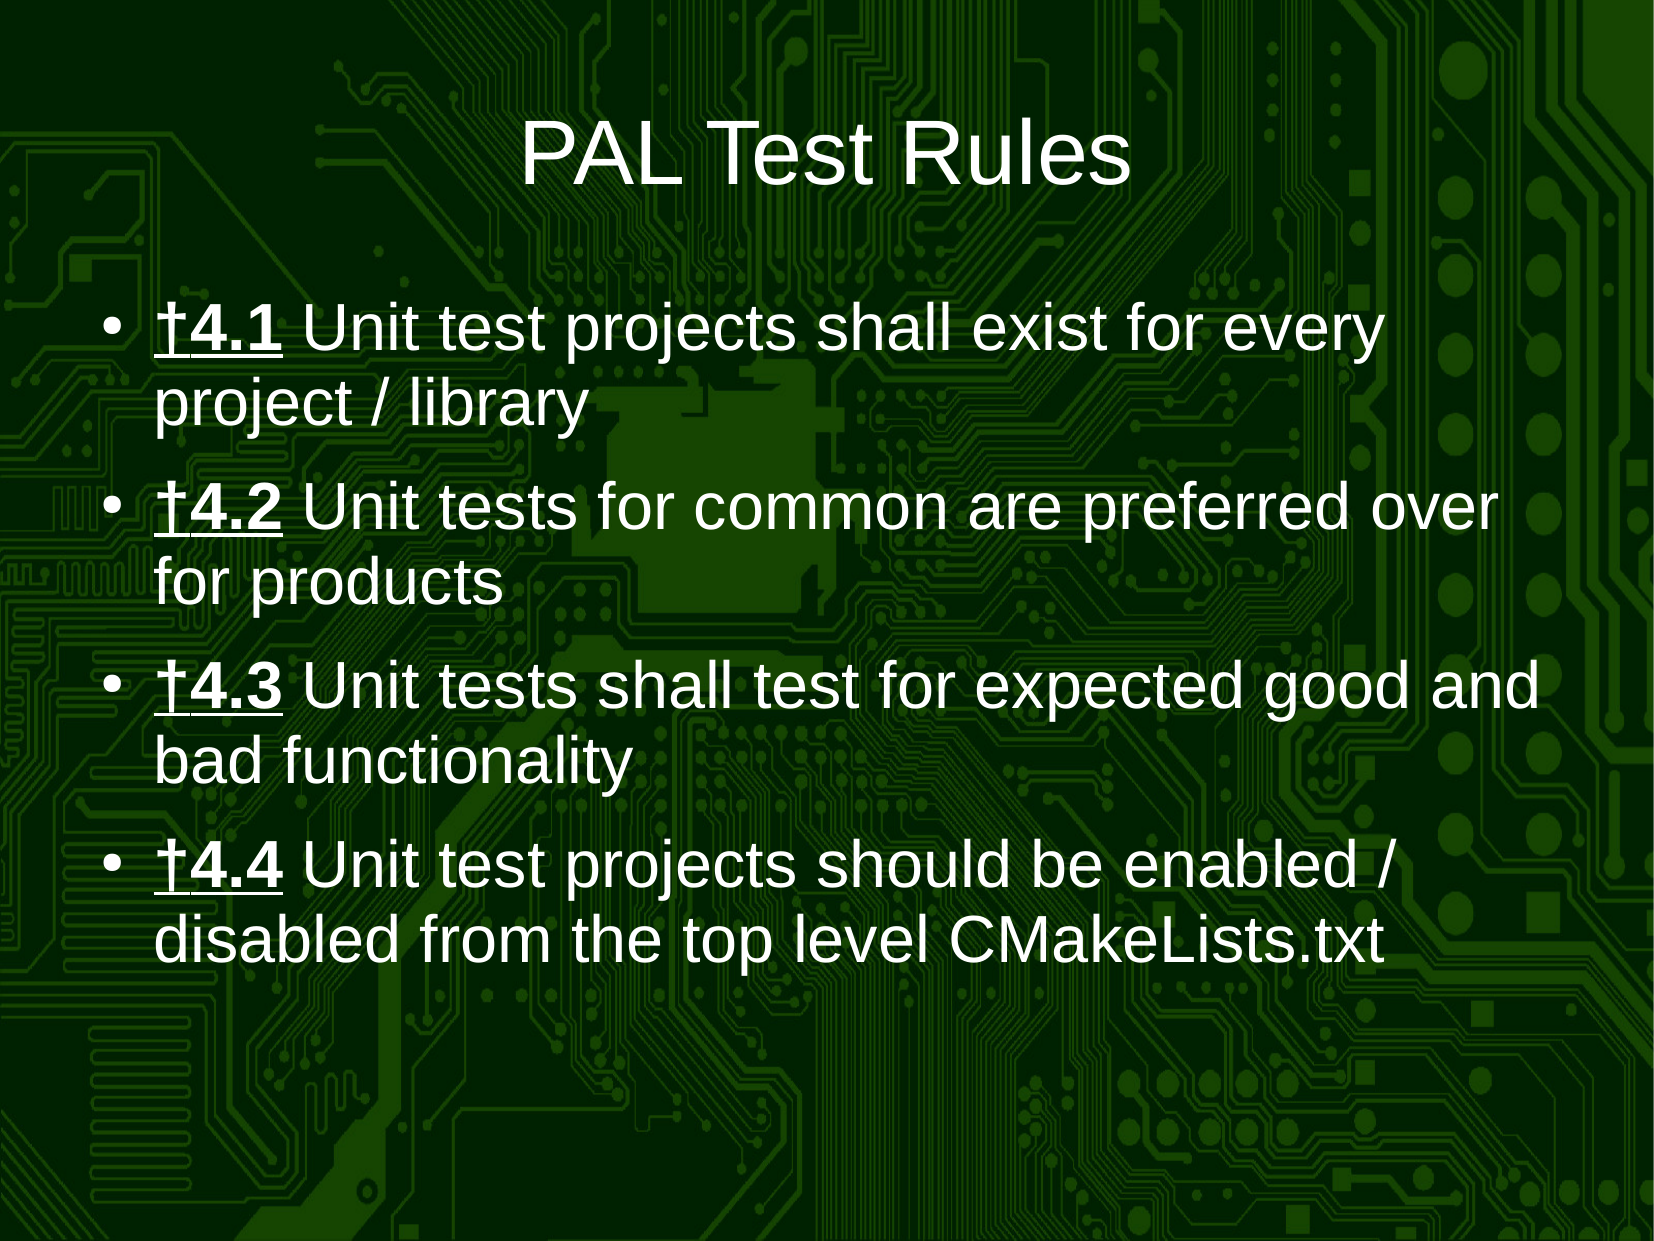

# PAL Test Rules
†4.1 Unit test projects shall exist for every project / library
†4.2 Unit tests for common are preferred over for products
†4.3 Unit tests shall test for expected good and bad functionality
†4.4 Unit test projects should be enabled / disabled from the top level CMakeLists.txt